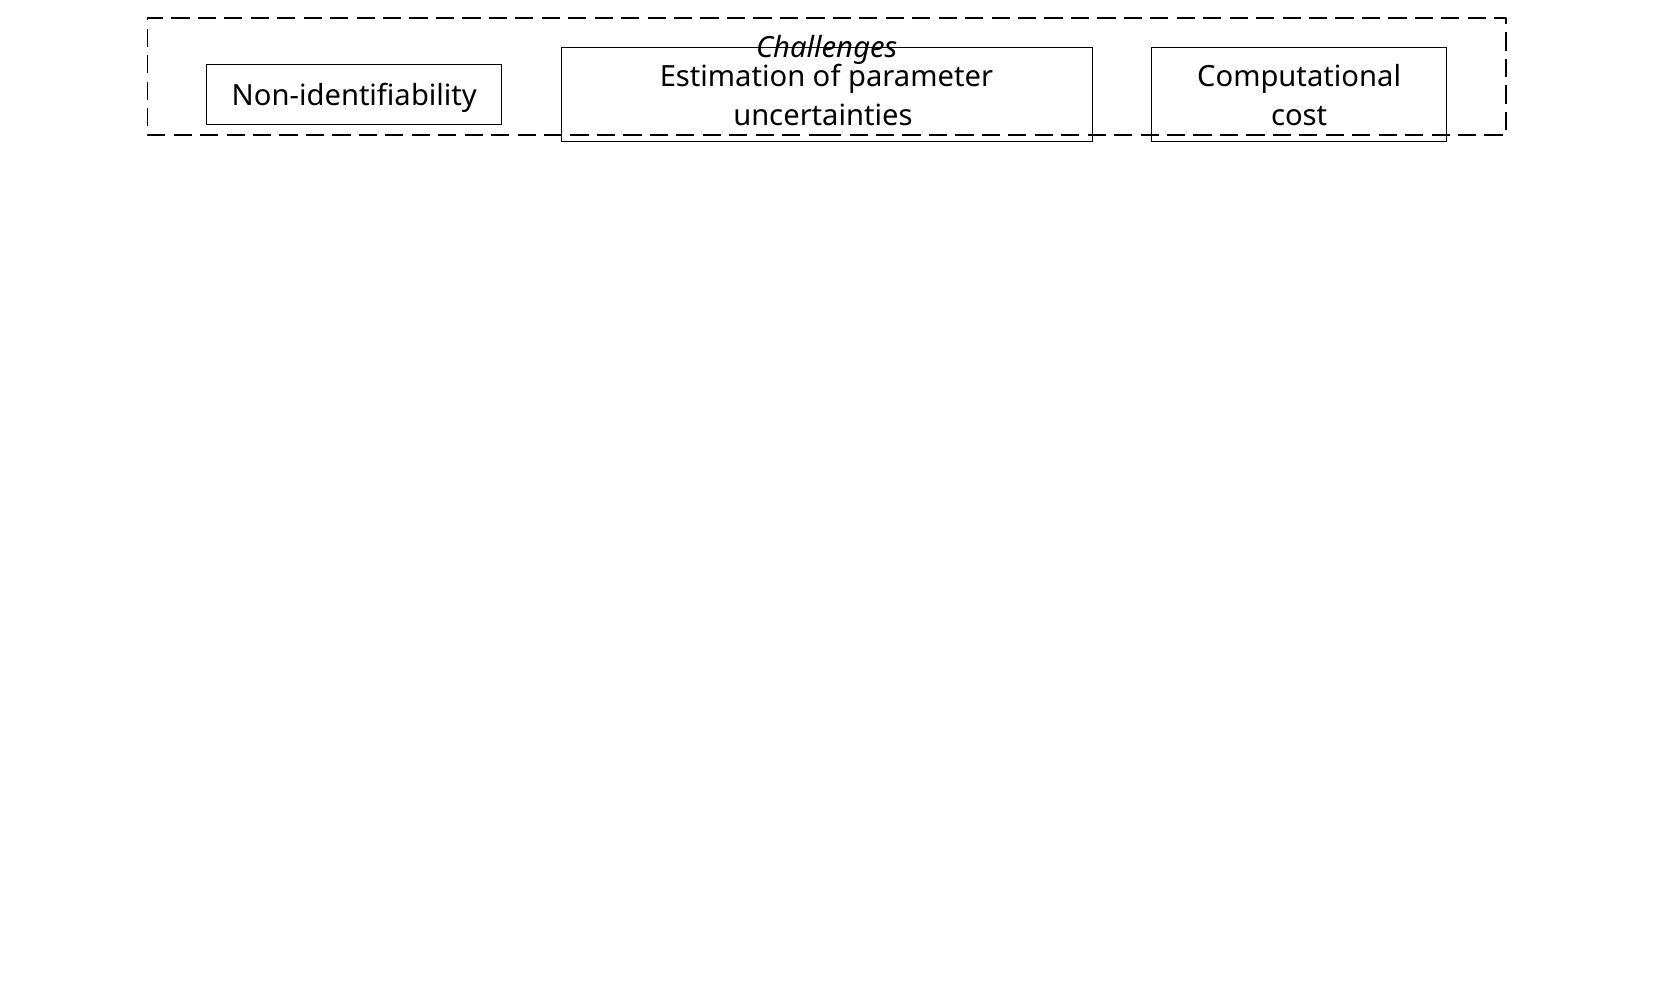

Challenges
Estimation of parameter uncertainties
Computational cost
Non-identifiability